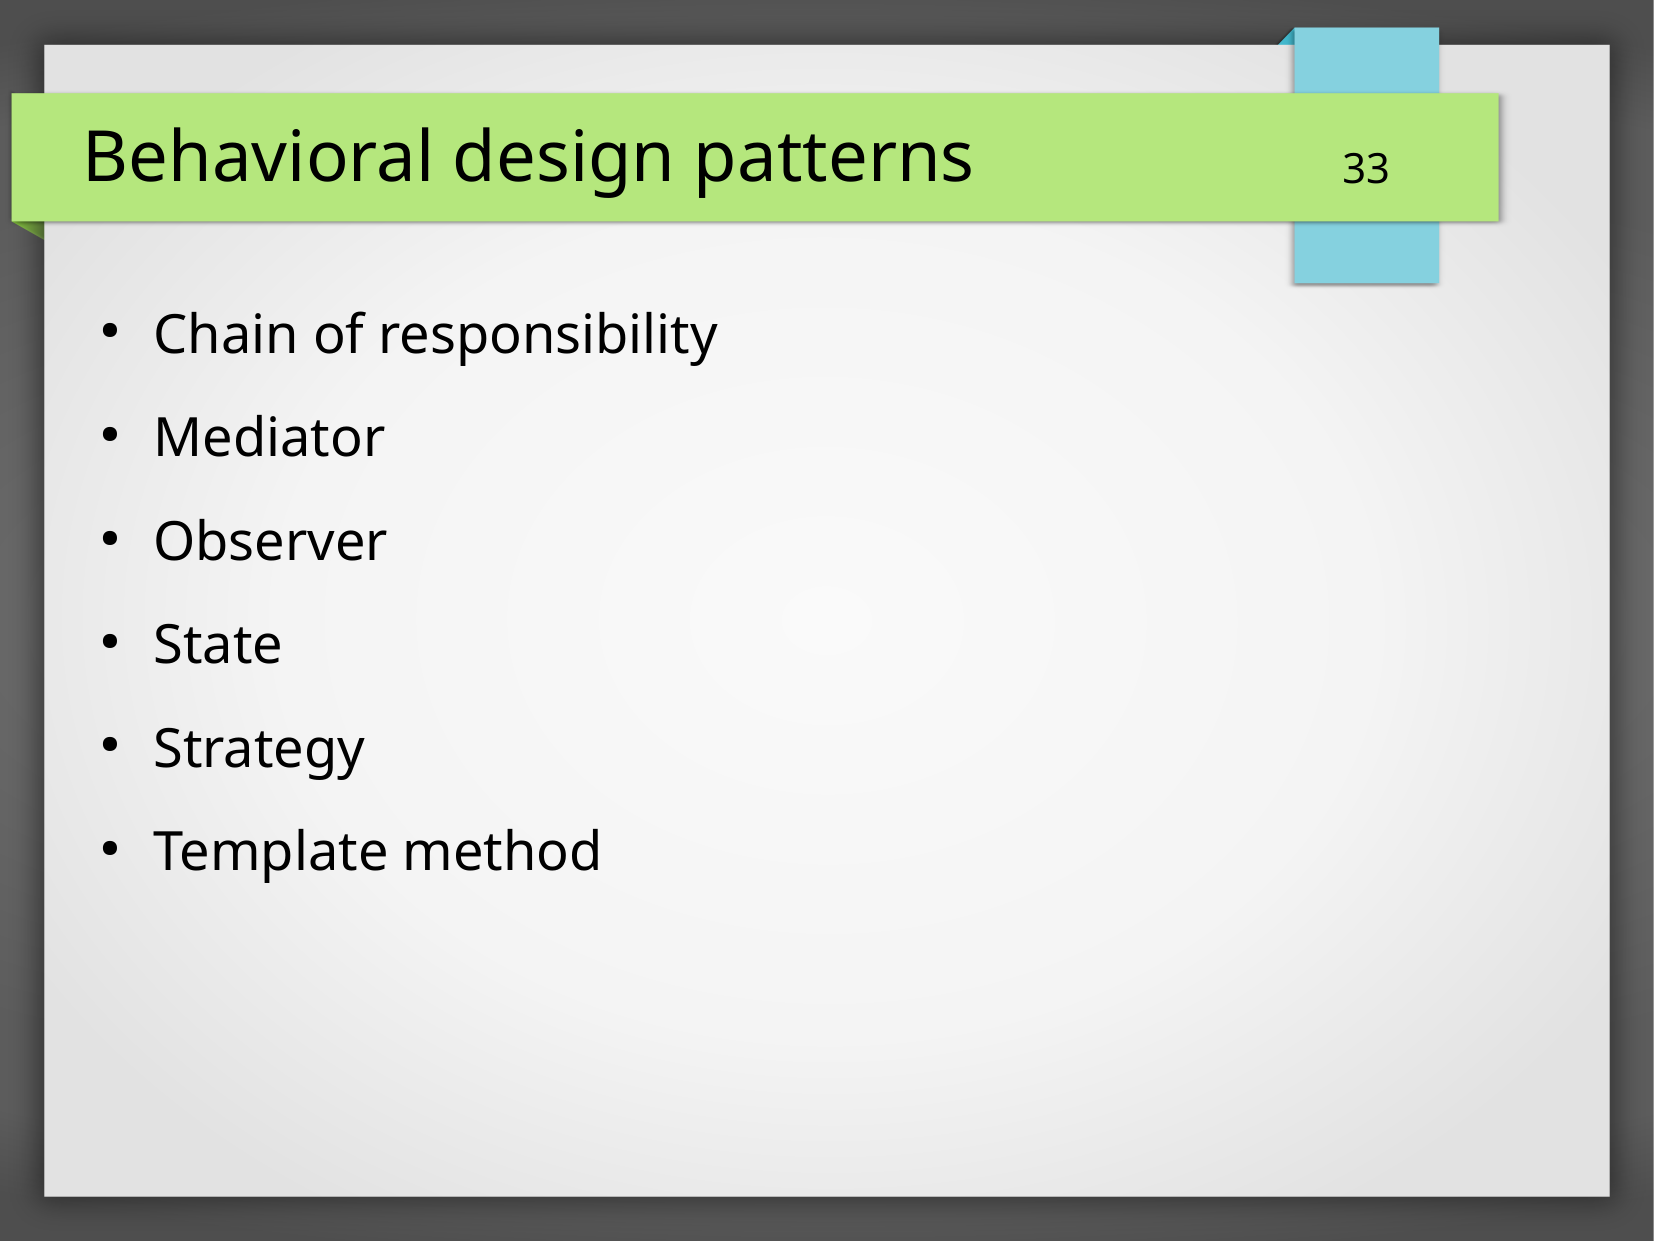

# Behavioral design patterns
Chain of responsibility
Mediator
Observer
State
Strategy
Template method